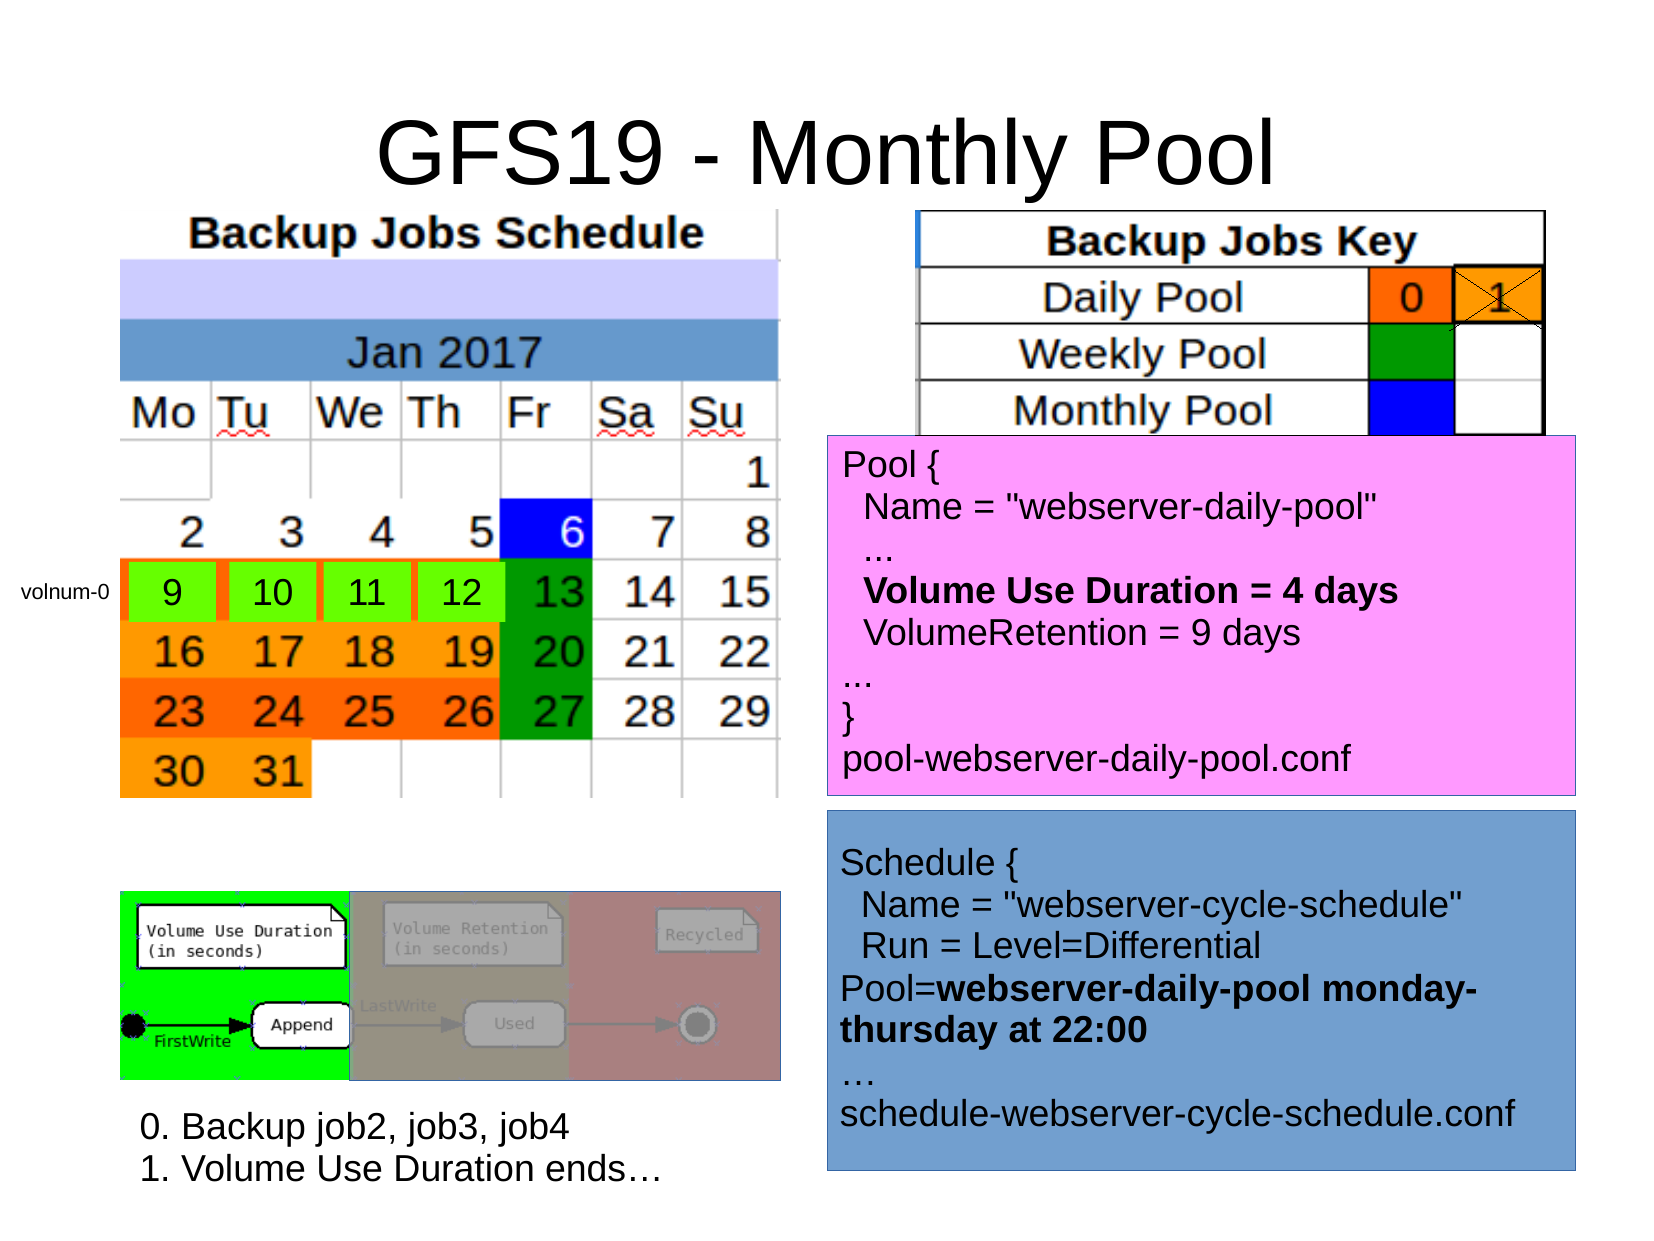

# GFS19 - Monthly Pool
Pool {
 Name = "webserver-daily-pool"
 ...
 Volume Use Duration = 4 days
 VolumeRetention = 9 days
...
}
pool-webserver-daily-pool.conf
9
10
11
12
volnum-0
Schedule {
 Name = "webserver-cycle-schedule"
 Run = Level=Differential Pool=webserver-daily-pool monday-thursday at 22:00
…
schedule-webserver-cycle-schedule.conf
0. Backup job2, job3, job4
1. Volume Use Duration ends…